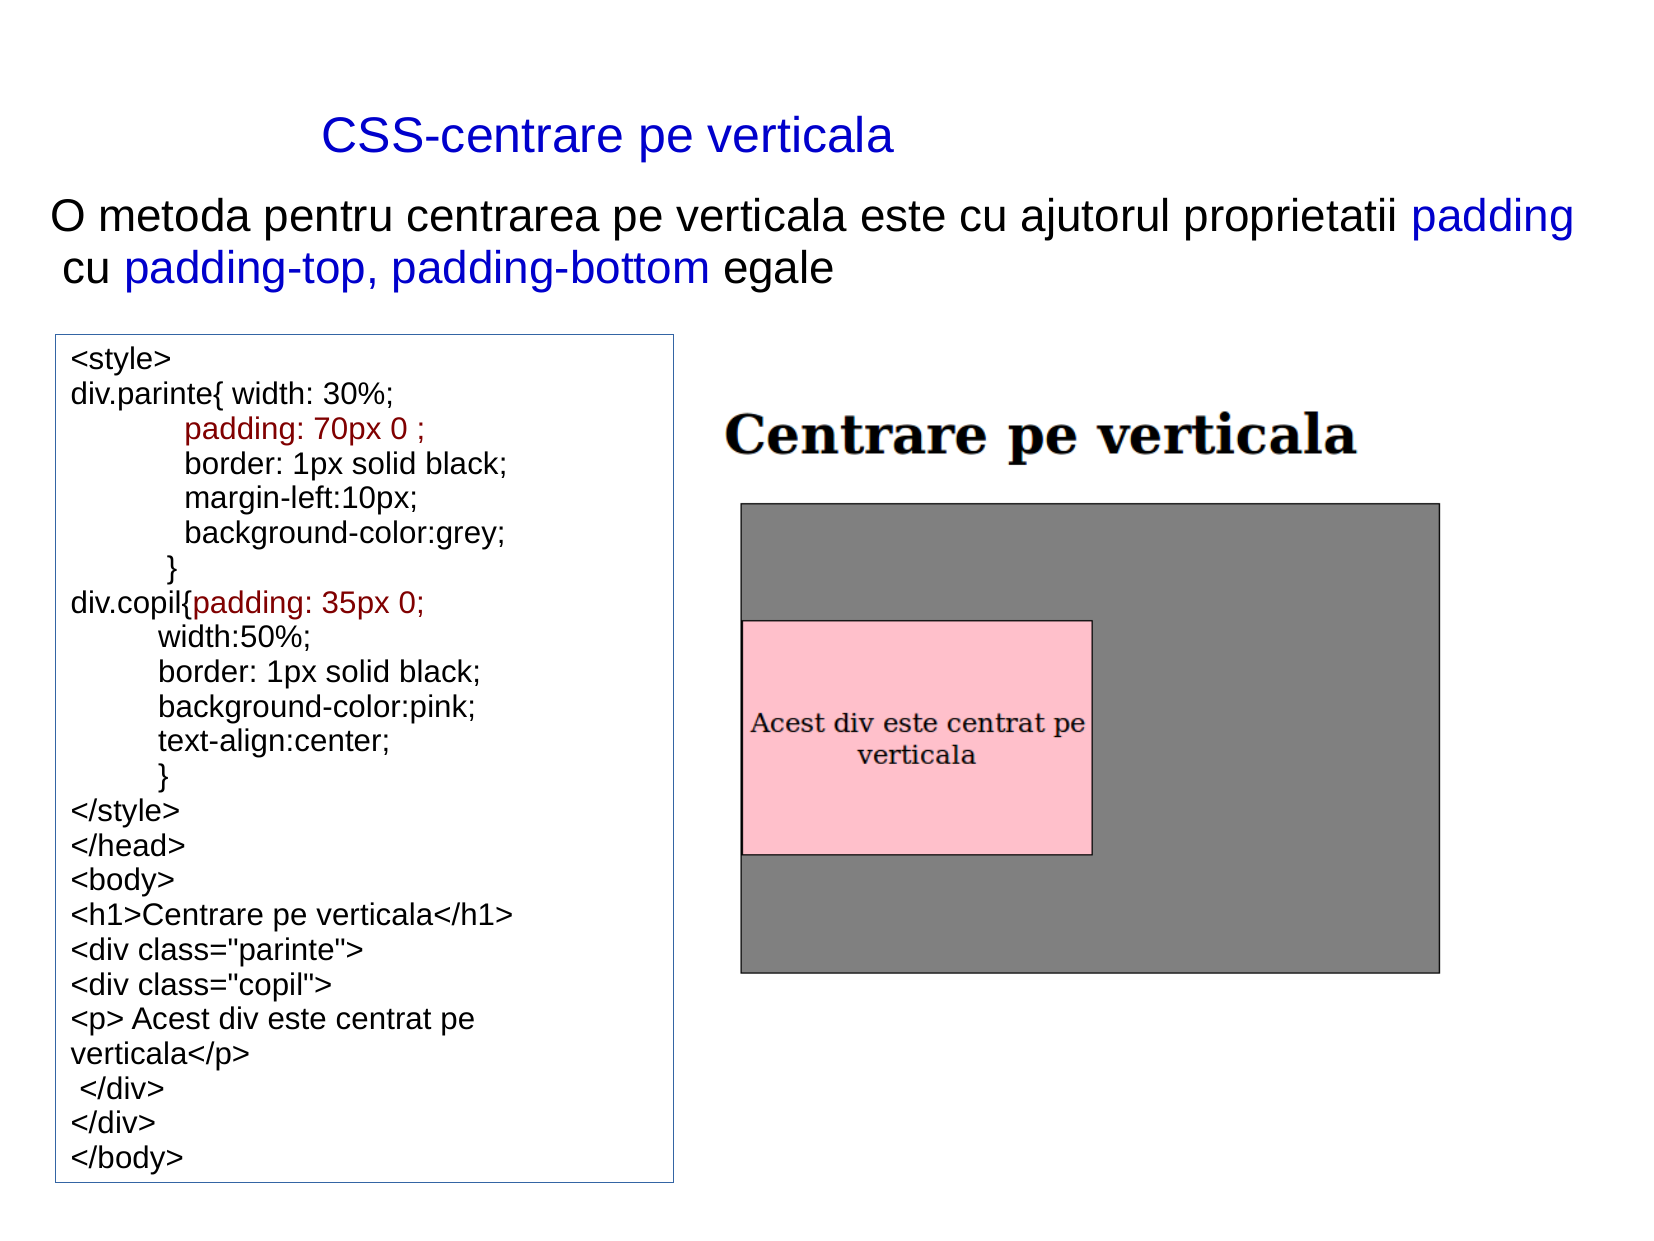

CSS-centrare pe verticala
O metoda pentru centrarea pe verticala este cu ajutorul proprietatii padding
 cu padding-top, padding-bottom egale
<style>
div.parinte{ width: 30%;
 padding: 70px 0 ;
 border: 1px solid black;
 margin-left:10px;
 background-color:grey;
 }
div.copil{padding: 35px 0;
 width:50%;
 border: 1px solid black;
 background-color:pink;
 text-align:center;
 }
</style>
</head>
<body>
<h1>Centrare pe verticala</h1>
<div class="parinte">
<div class="copil">
<p> Acest div este centrat pe verticala</p>
 </div>
</div>
</body>